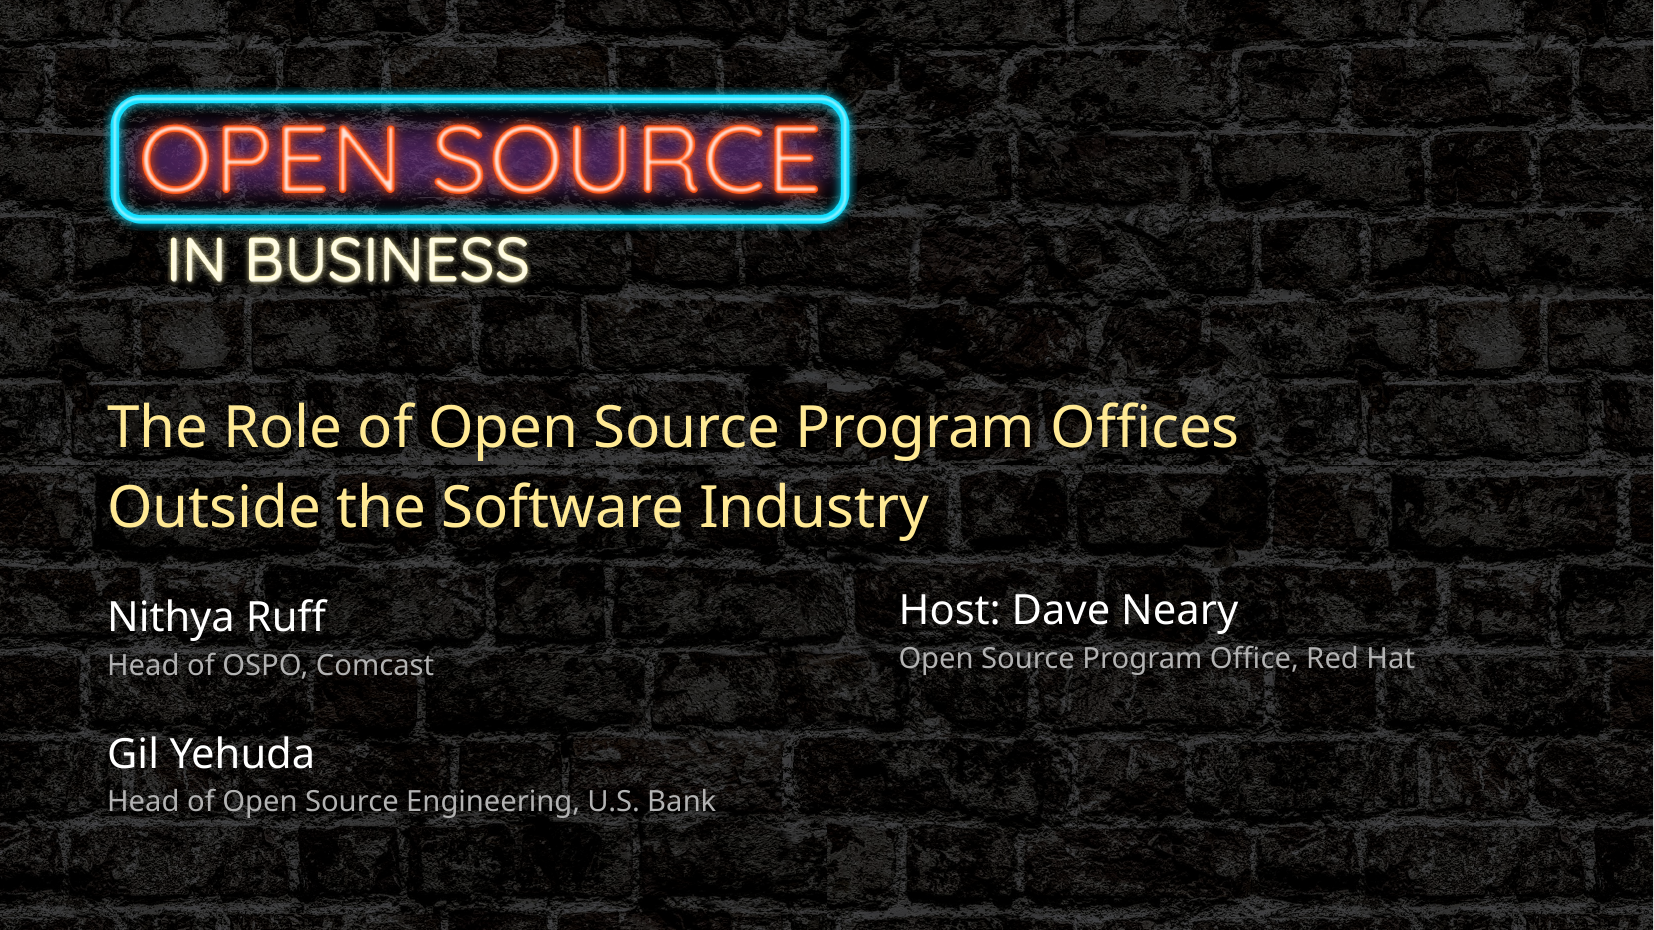

# The Role of Open Source Program Offices Outside the Software Industry
Host: Dave Neary
Open Source Program Office, Red Hat
Nithya Ruff
Head of OSPO, Comcast
Gil Yehuda
Head of Open Source Engineering, U.S. Bank